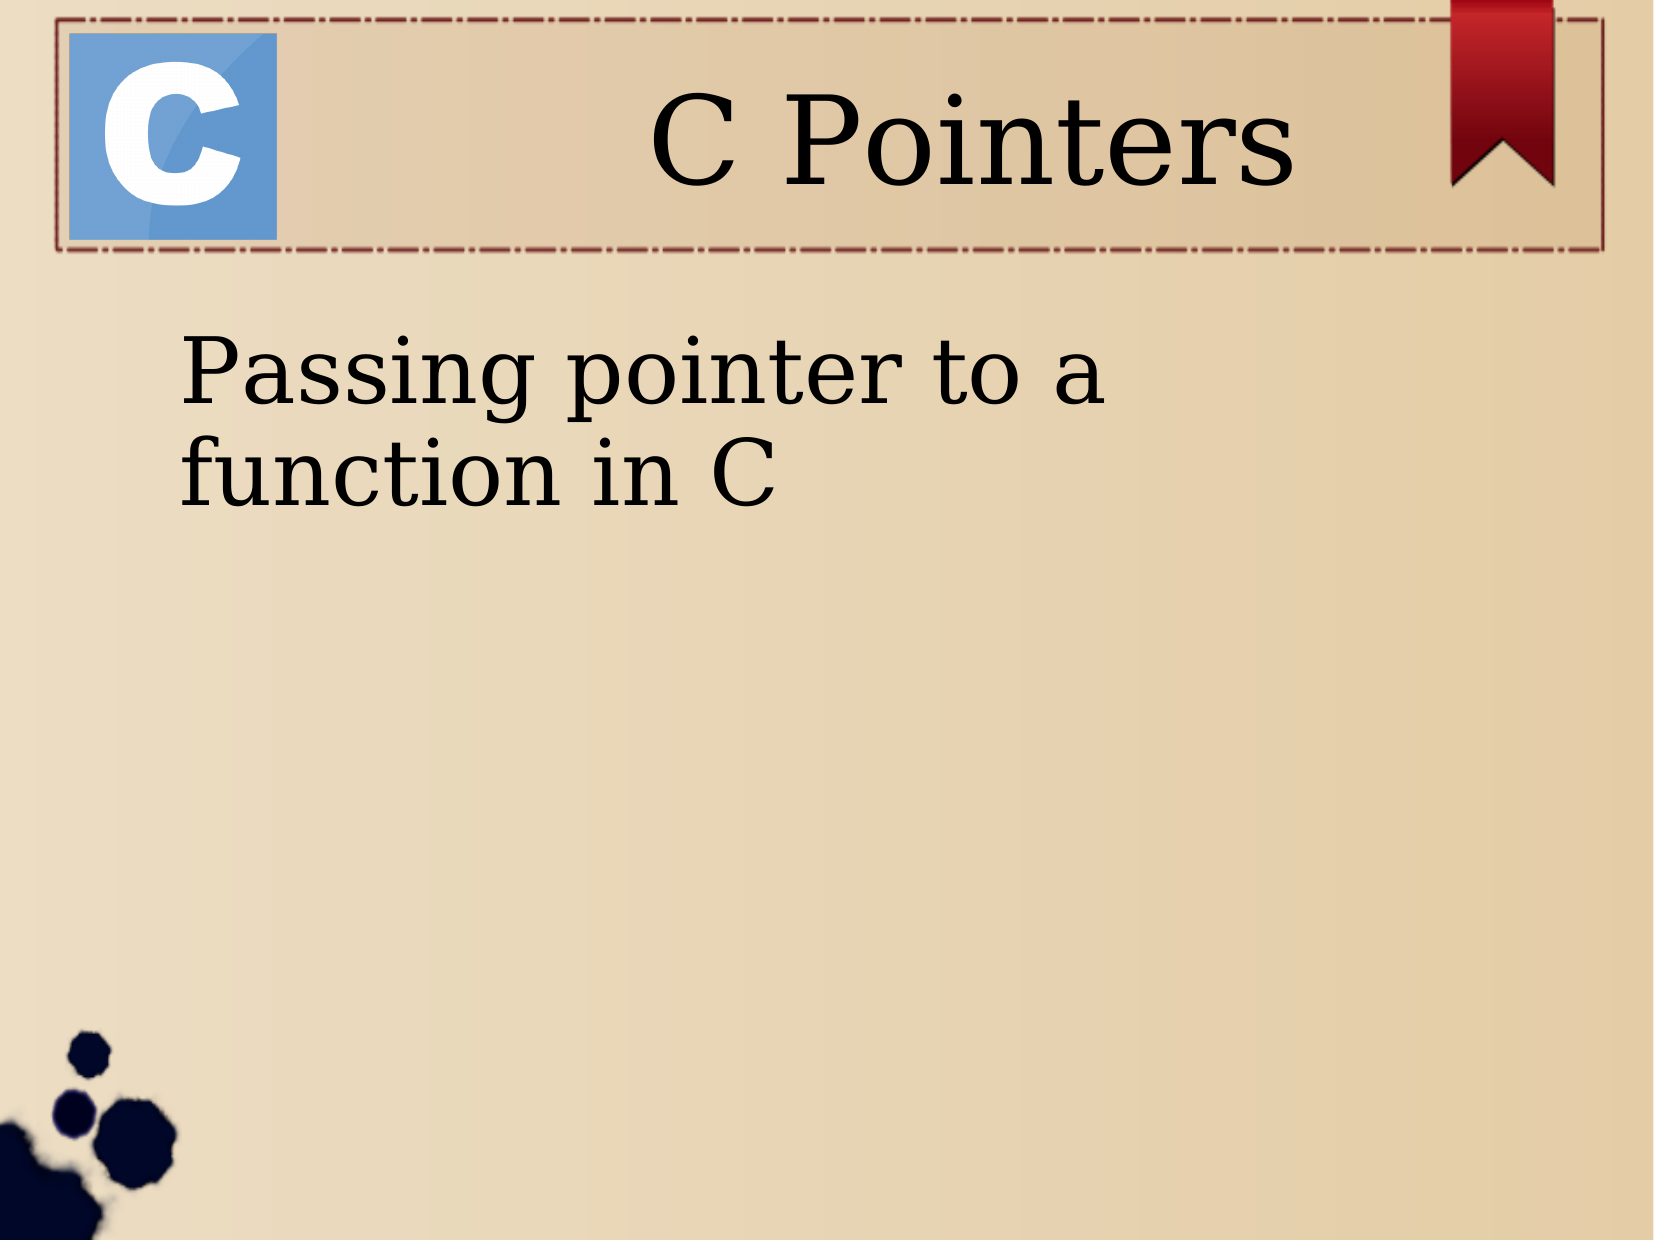

# C Pointers
Passing pointer to a function in C